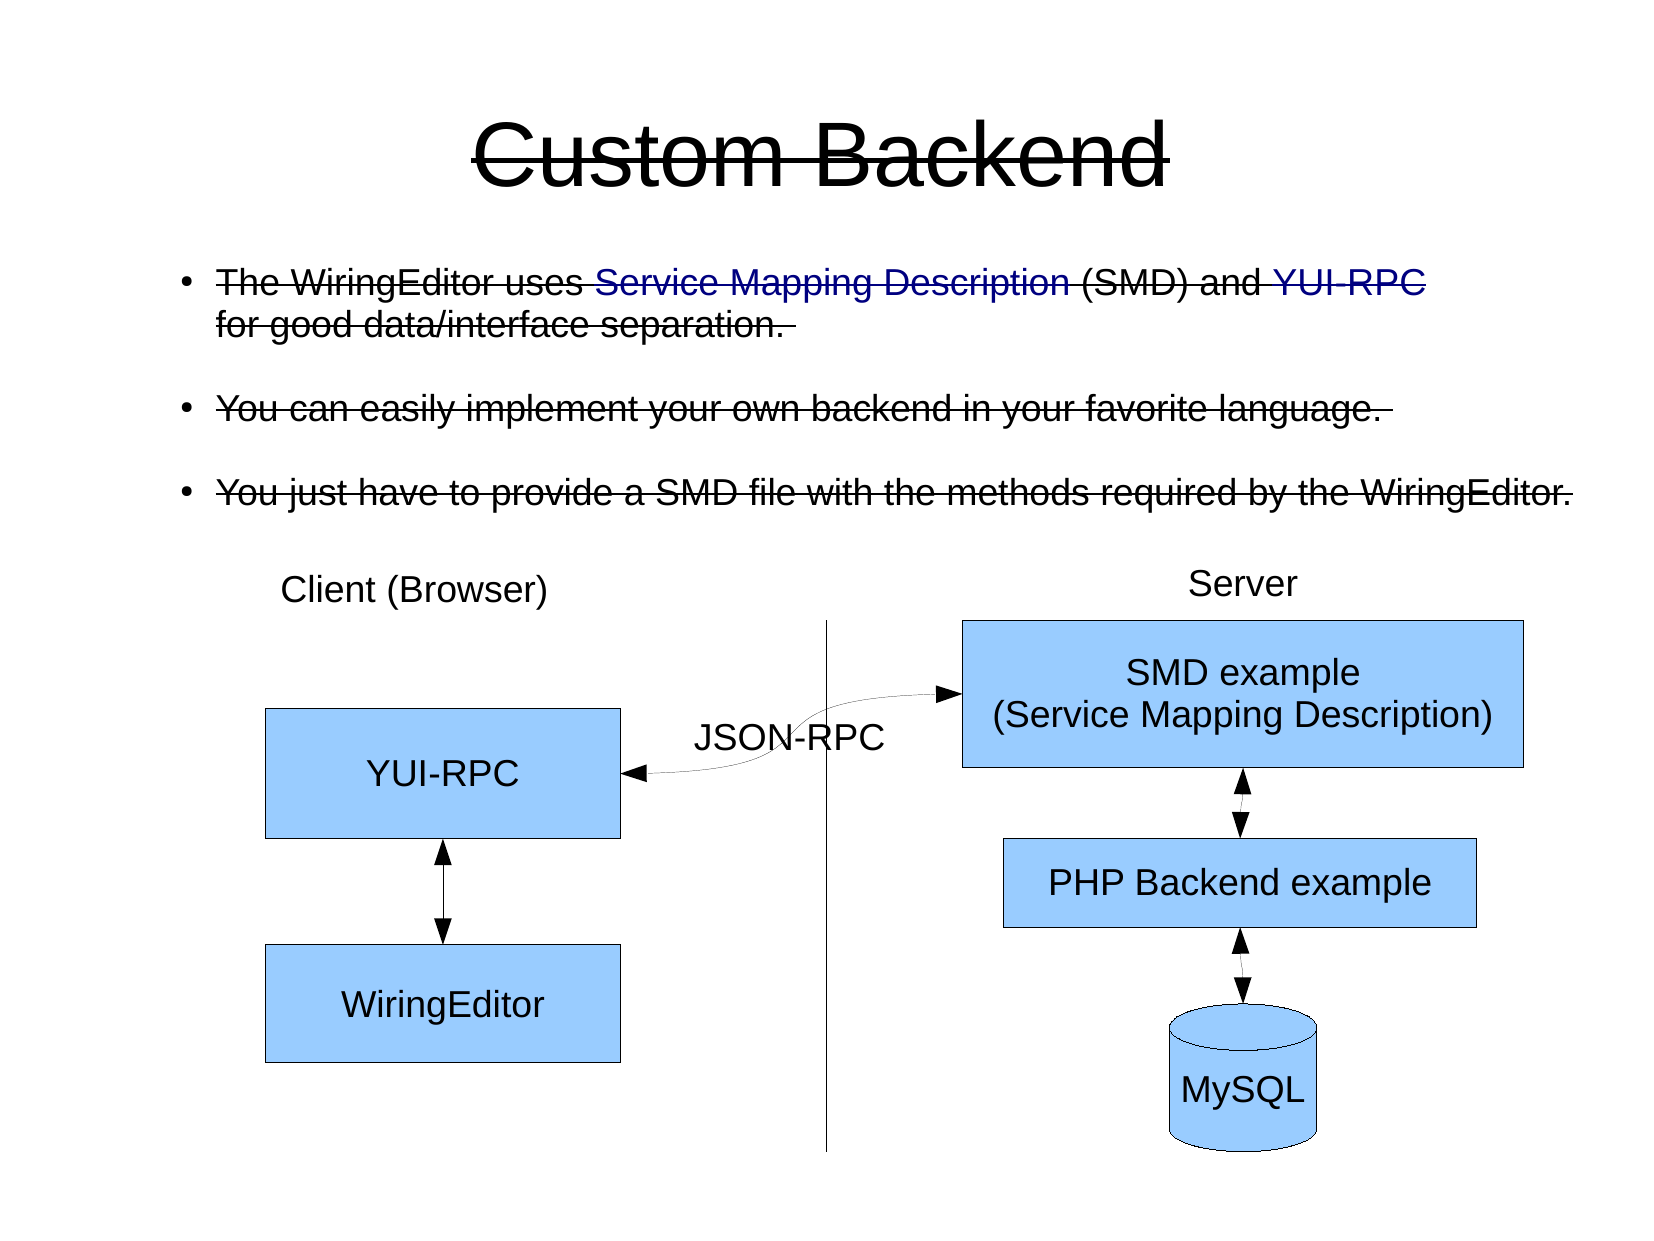

# Custom Backend
The WiringEditor uses Service Mapping Description (SMD) and YUI-RPC
for good data/interface separation.
You can easily implement your own backend in your favorite language.
You just have to provide a SMD file with the methods required by the WiringEditor.
Server
Client (Browser)
SMD example
(Service Mapping Description)
YUI-RPC
JSON-RPC
PHP Backend example
WiringEditor
MySQL